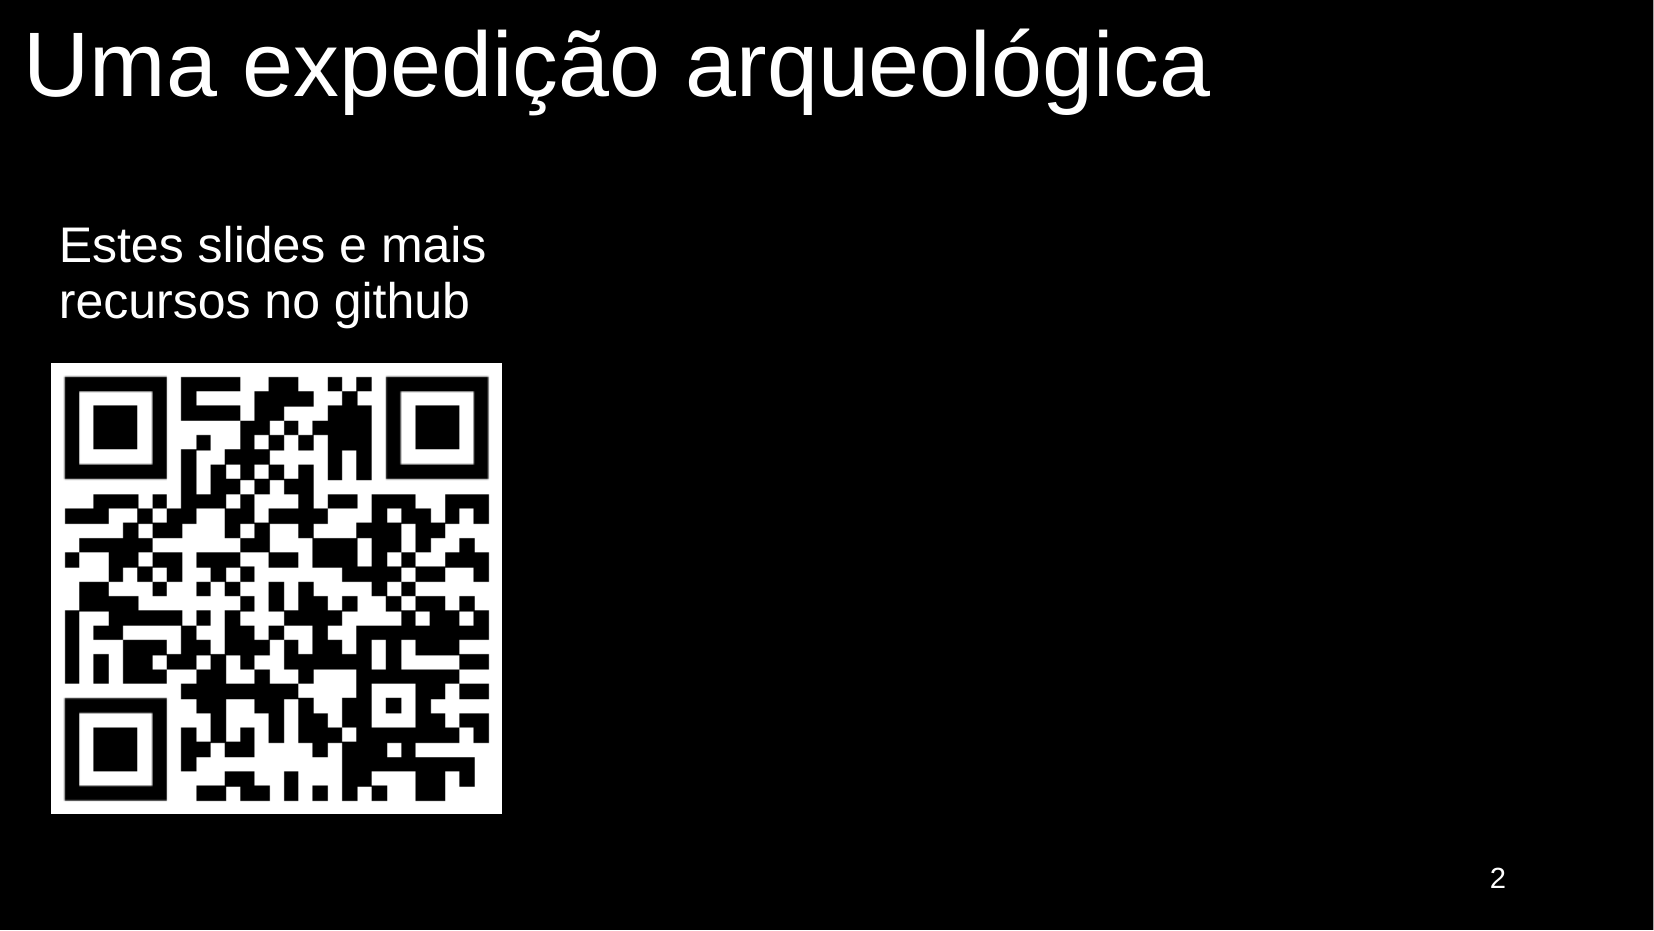

# Uma expedição arqueológica
Estes slides e mais
recursos no github
2